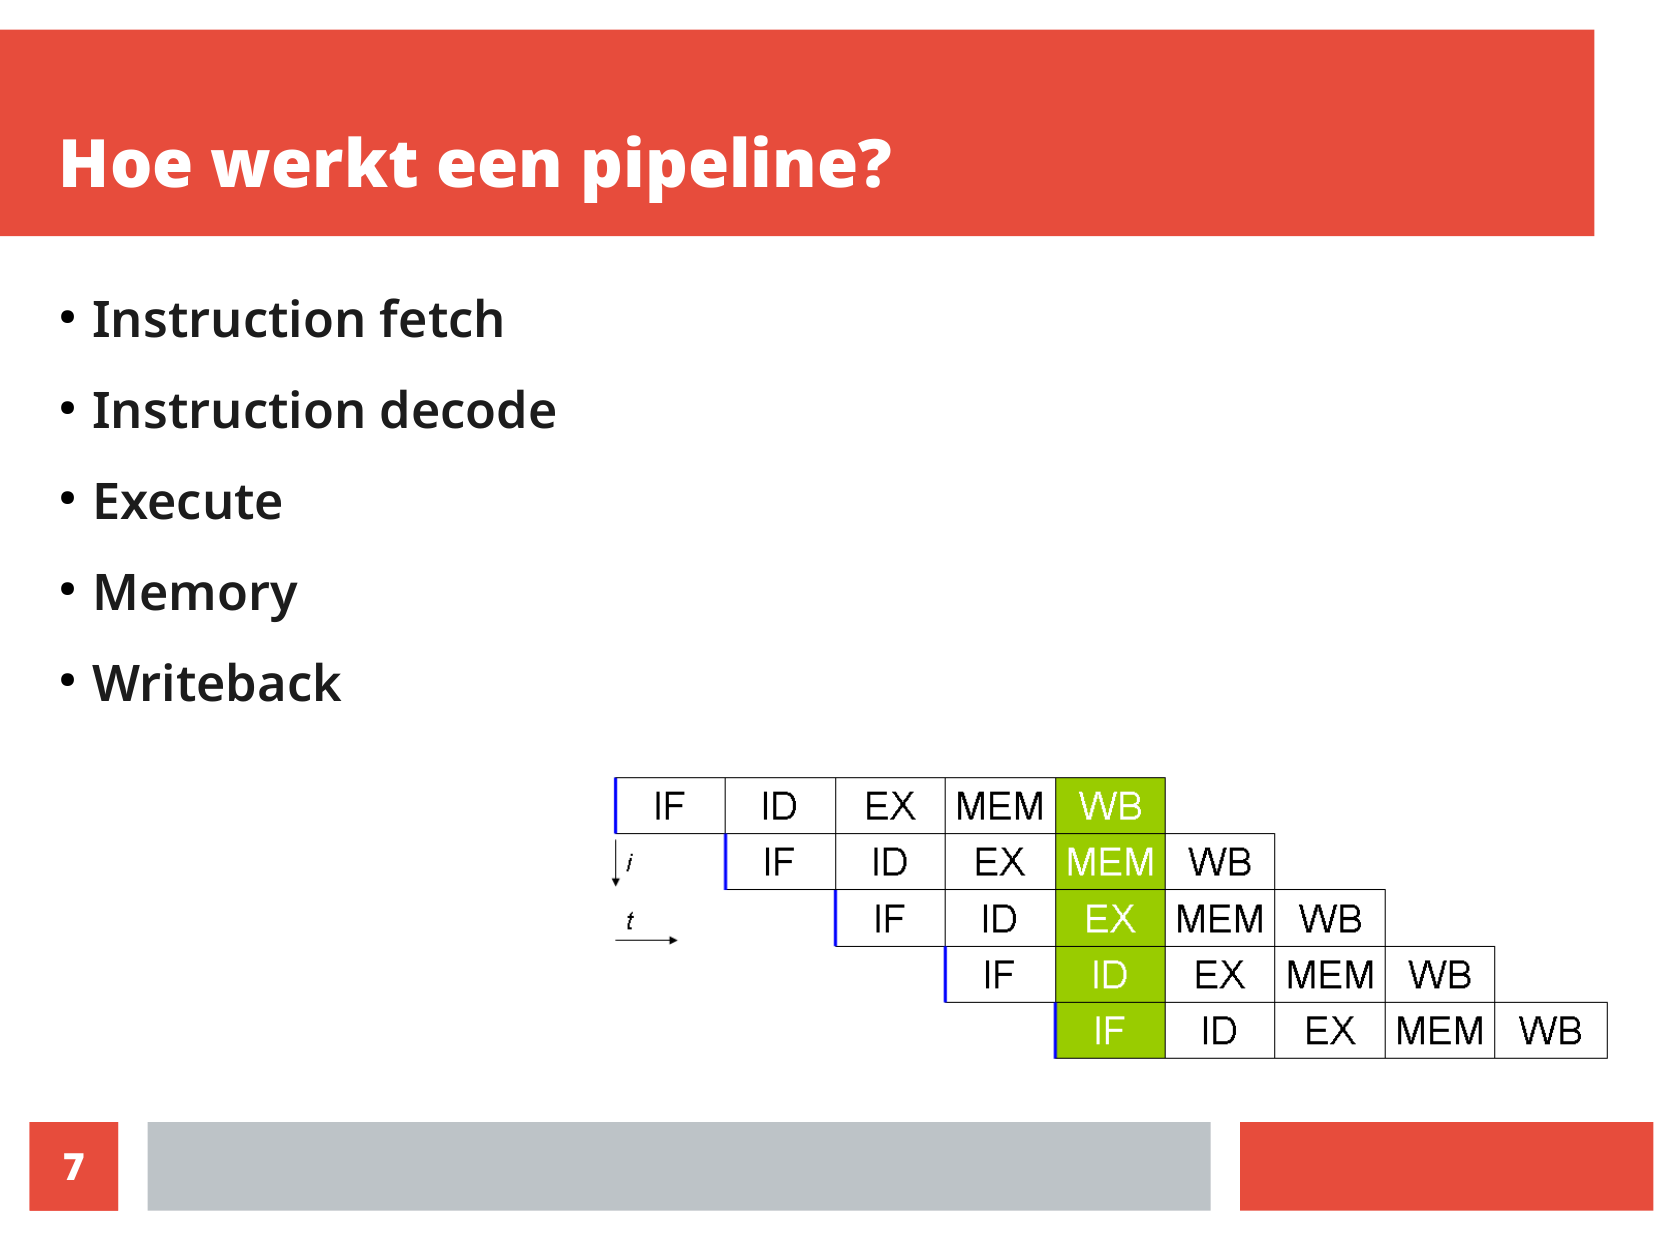

# Hoe werkt een pipeline?
Instruction fetch
Instruction decode
Execute
Memory
Writeback
7